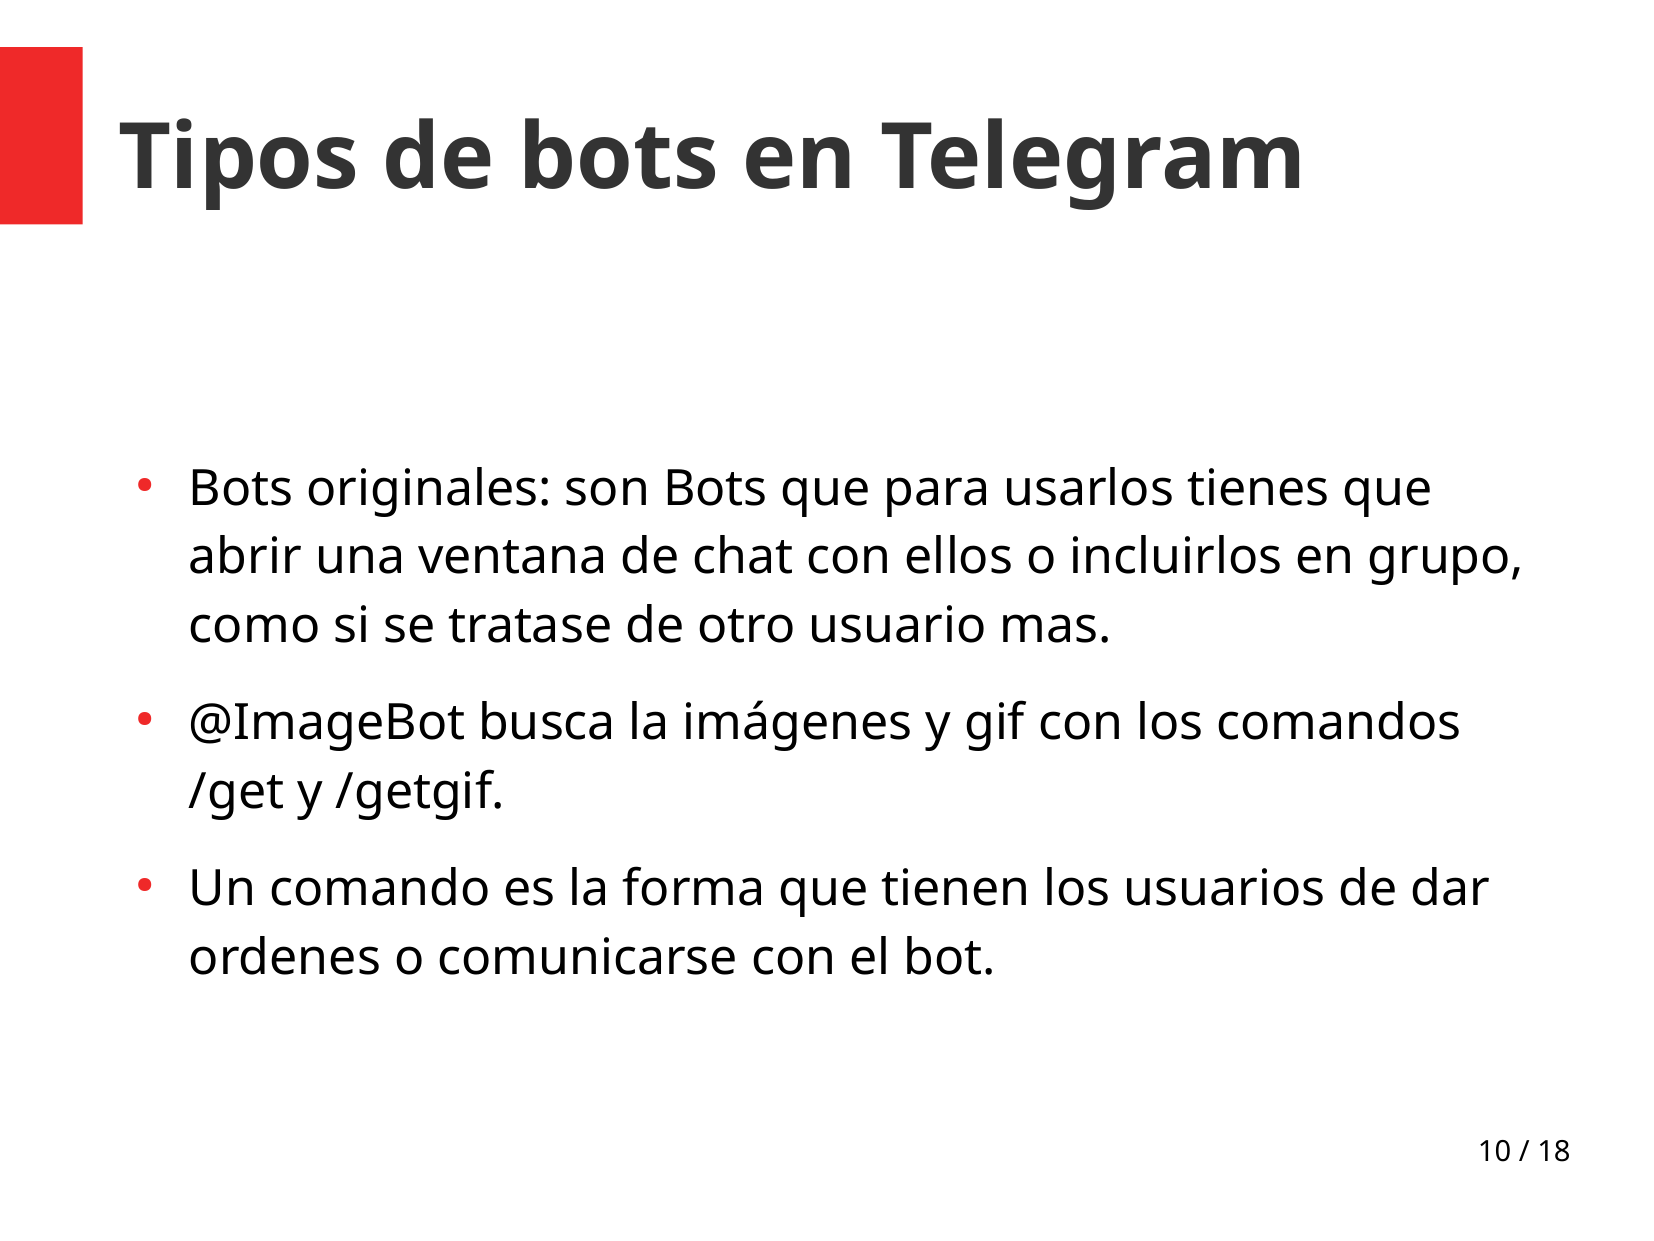

# Tipos de bots en Telegram
Bots originales: son Bots que para usarlos tienes que abrir una ventana de chat con ellos o incluirlos en grupo, como si se tratase de otro usuario mas.
@ImageBot busca la imágenes y gif con los comandos /get y /getgif.
Un comando es la forma que tienen los usuarios de dar ordenes o comunicarse con el bot.
10